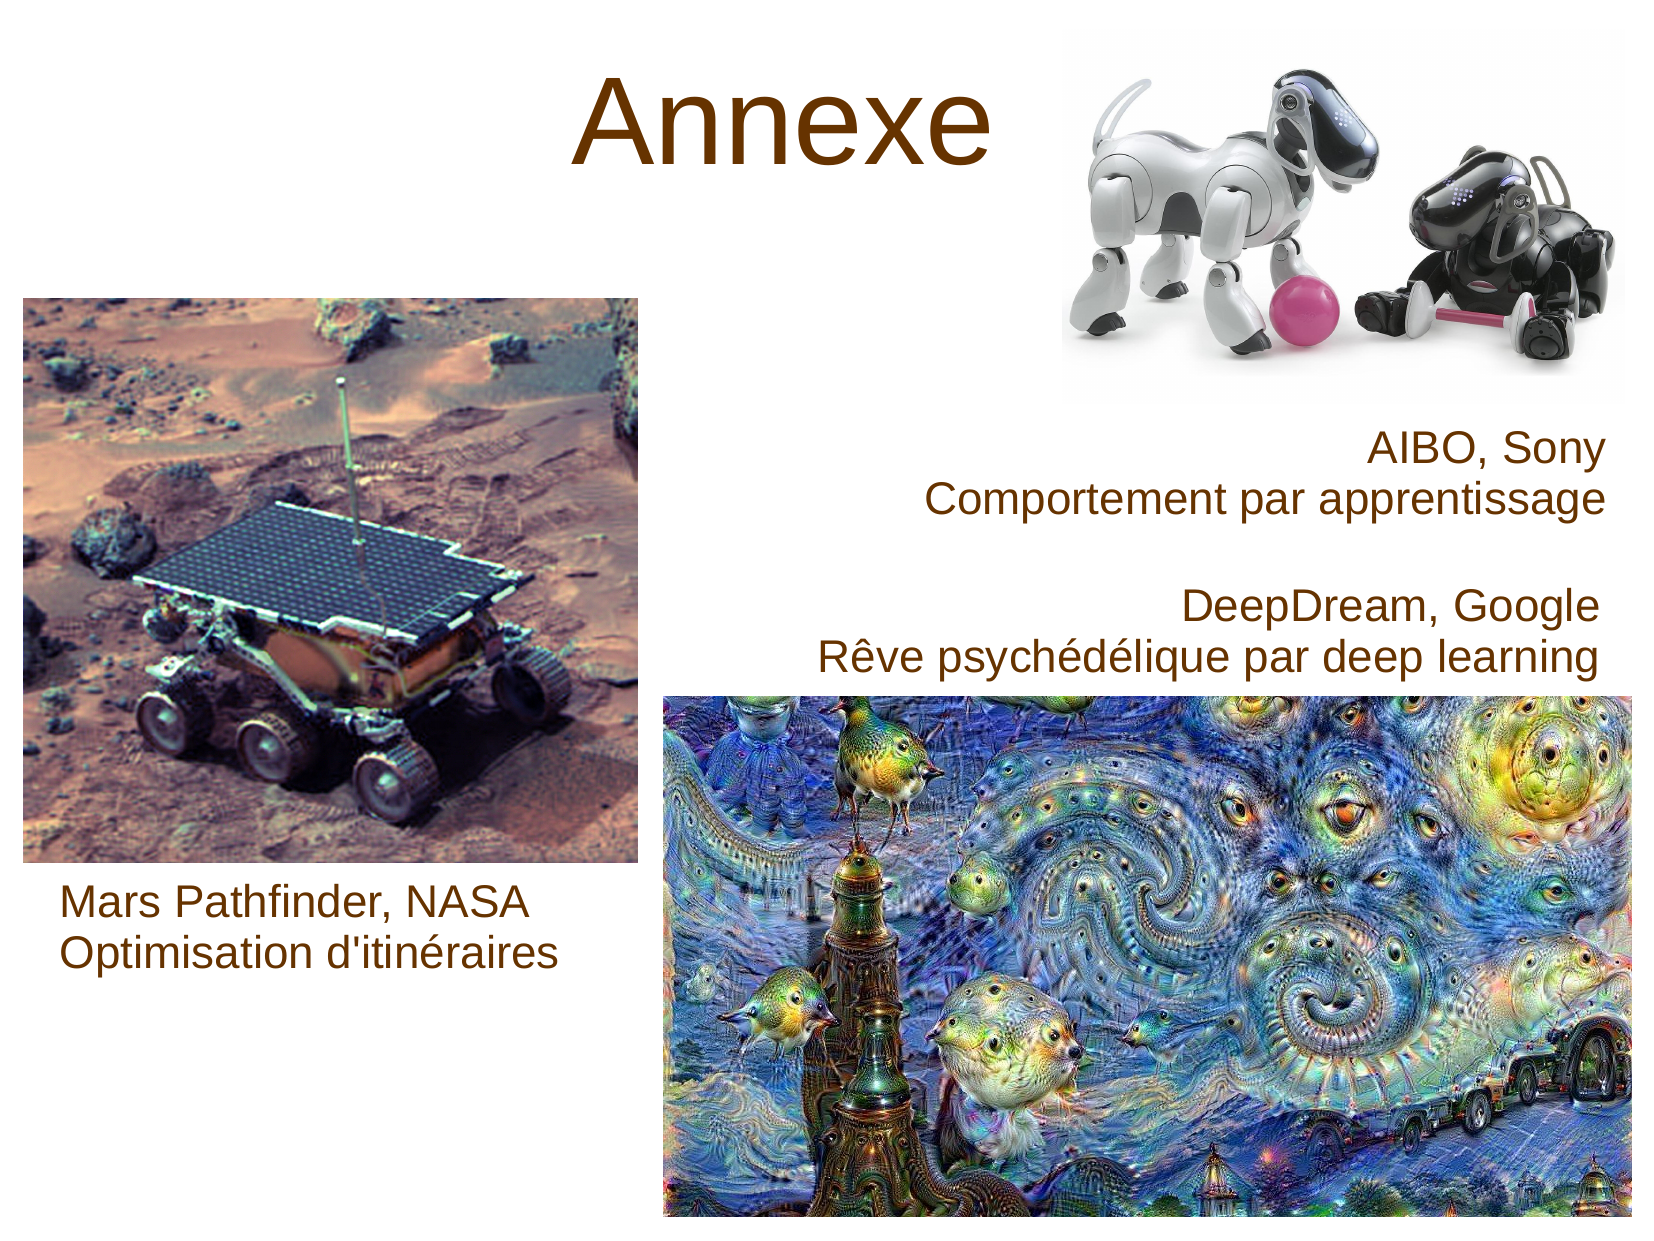

# Annexe
AIBO, Sony
Comportement par apprentissage
DeepDream, Google
Rêve psychédélique par deep learning
Mars Pathfinder, NASA
Optimisation d'itinéraires